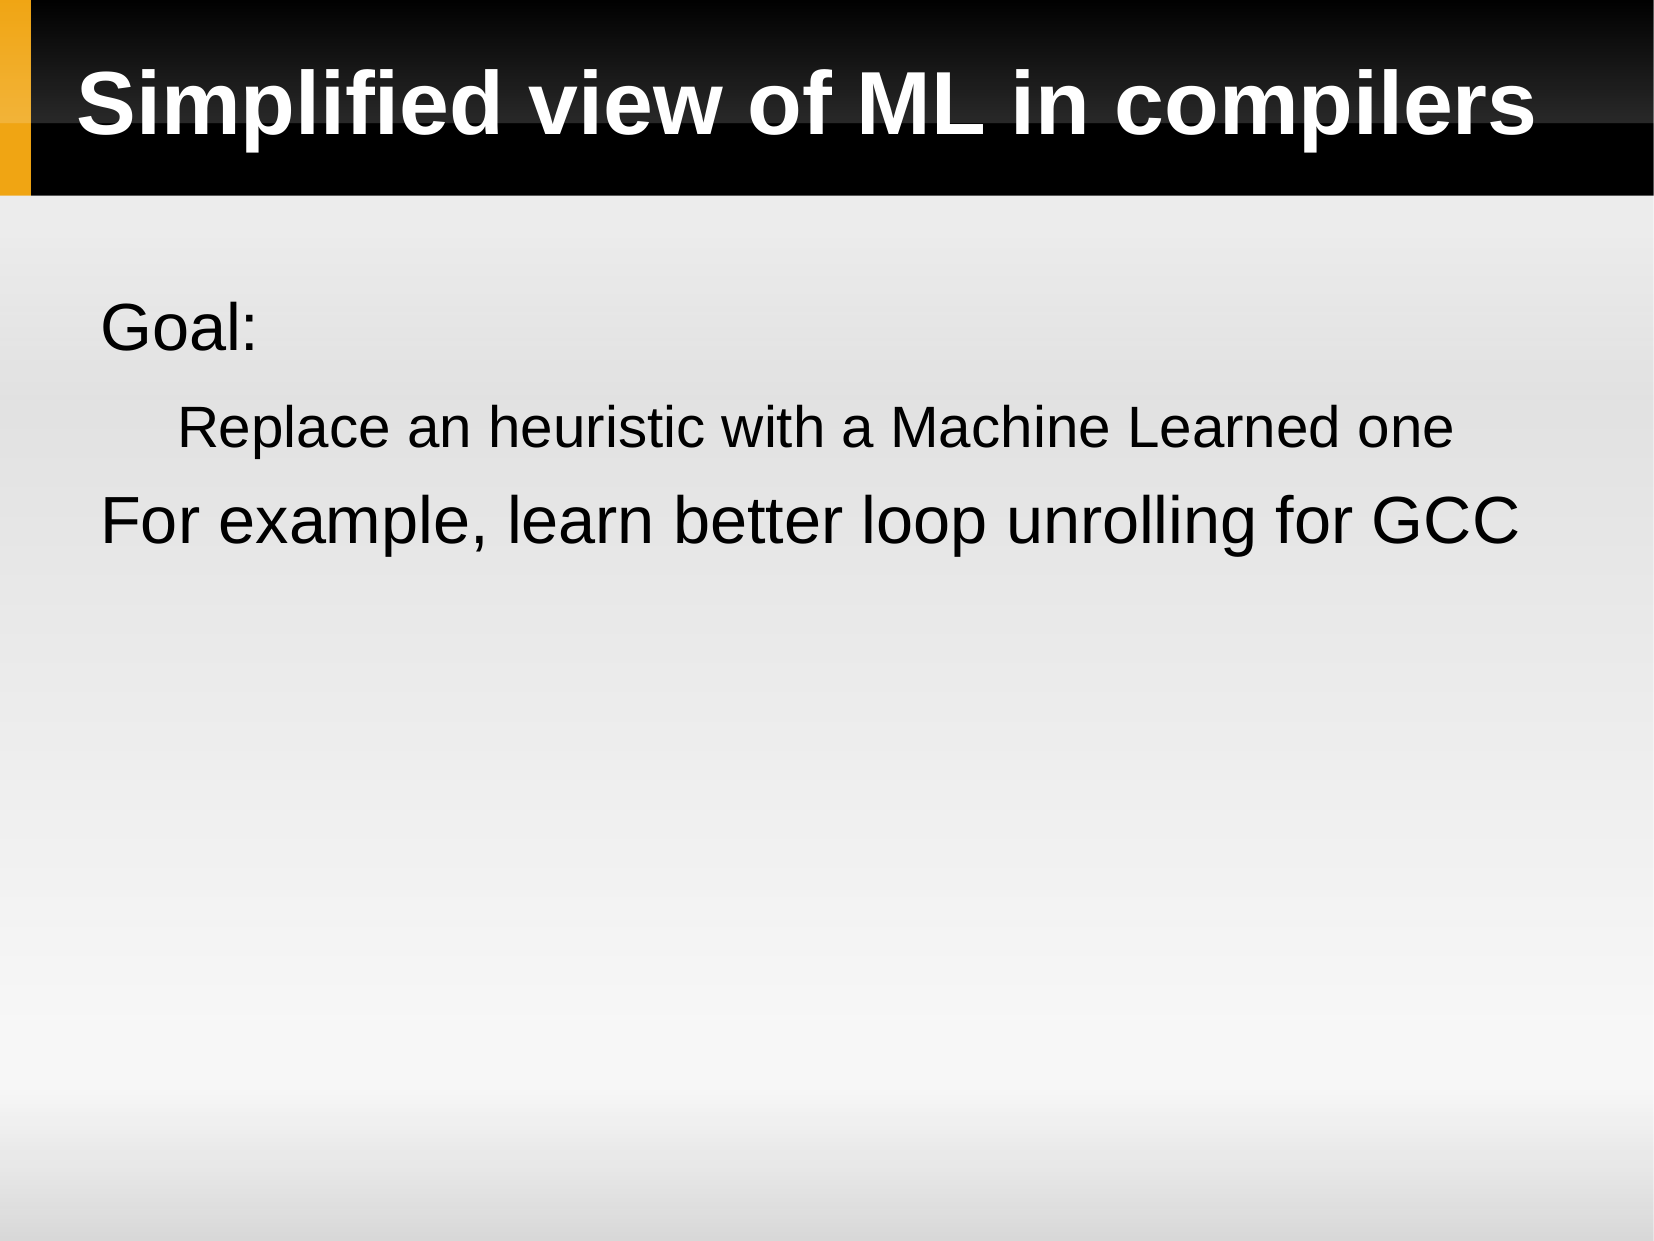

# Simplified view of ML in compilers
Goal:
Replace an heuristic with a Machine Learned one
For example, learn better loop unrolling for GCC